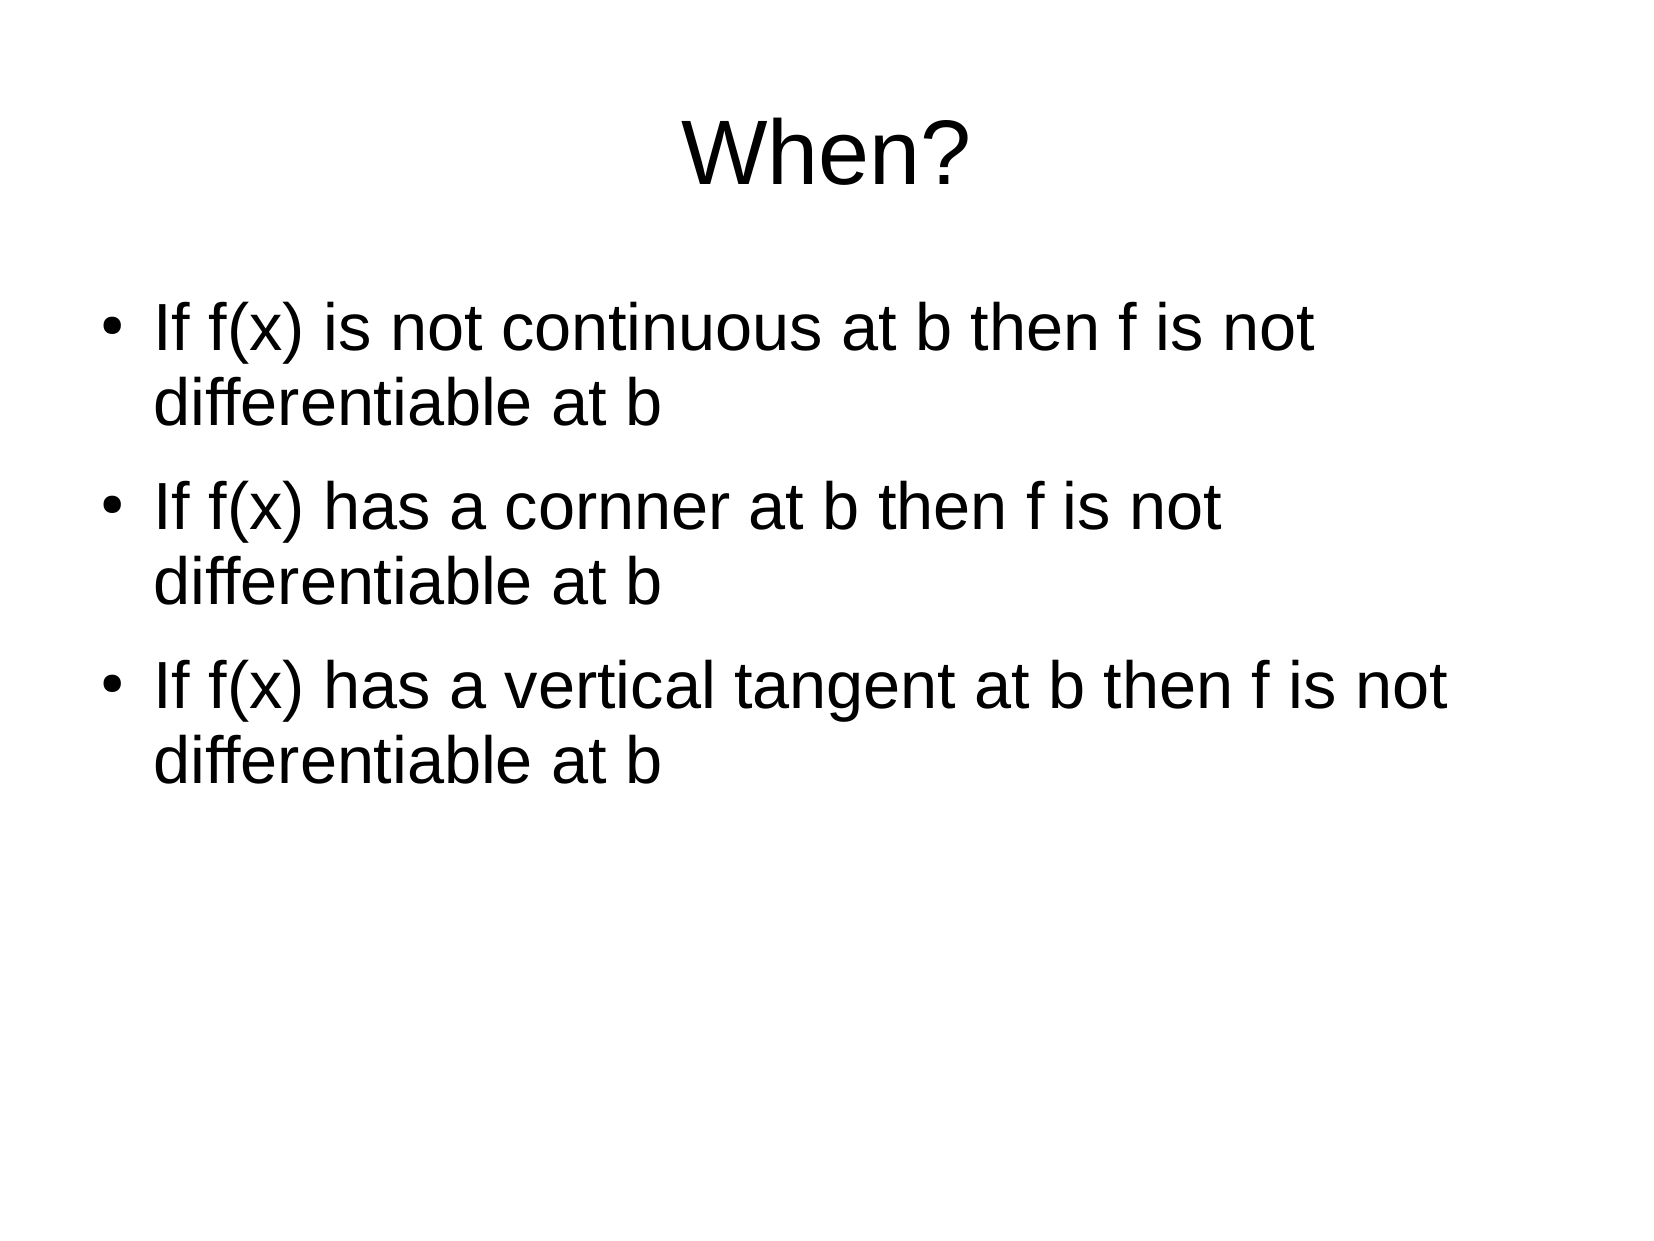

# When?
If f(x) is not continuous at b then f is not differentiable at b
If f(x) has a cornner at b then f is not differentiable at b
If f(x) has a vertical tangent at b then f is not differentiable at b